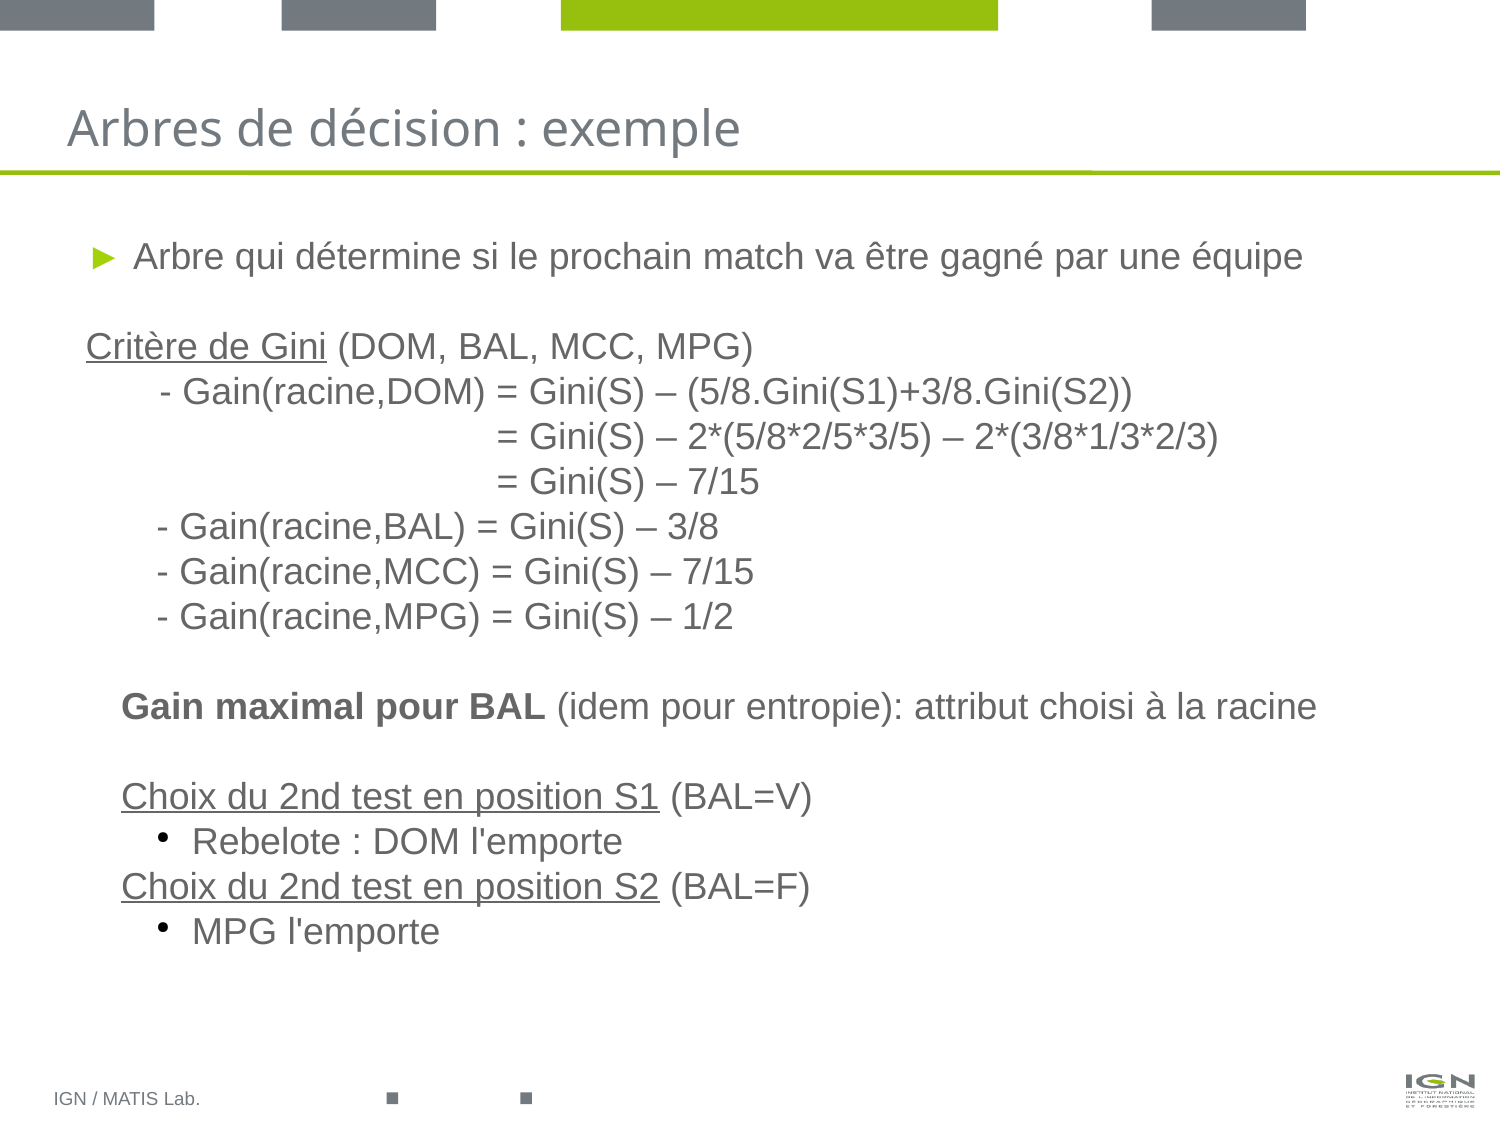

Arbres de décision : exemple
► Arbre qui détermine si le prochain match va être gagné par une équipe
Critère de Gini (DOM, BAL, MCC, MPG)
	- Gain(racine,DOM) = Gini(S) – (5/8.Gini(S1)+3/8.Gini(S2))
					 = Gini(S) – 2*(5/8*2/5*3/5) – 2*(3/8*1/3*2/3)
					 = Gini(S) – 7/15
- Gain(racine,BAL) = Gini(S) – 3/8
- Gain(racine,MCC) = Gini(S) – 7/15
- Gain(racine,MPG) = Gini(S) – 1/2
Gain maximal pour BAL (idem pour entropie): attribut choisi à la racine
Choix du 2nd test en position S1 (BAL=V)
Rebelote : DOM l'emporte
Choix du 2nd test en position S2 (BAL=F)
MPG l'emporte
IGN / MATIS Lab.